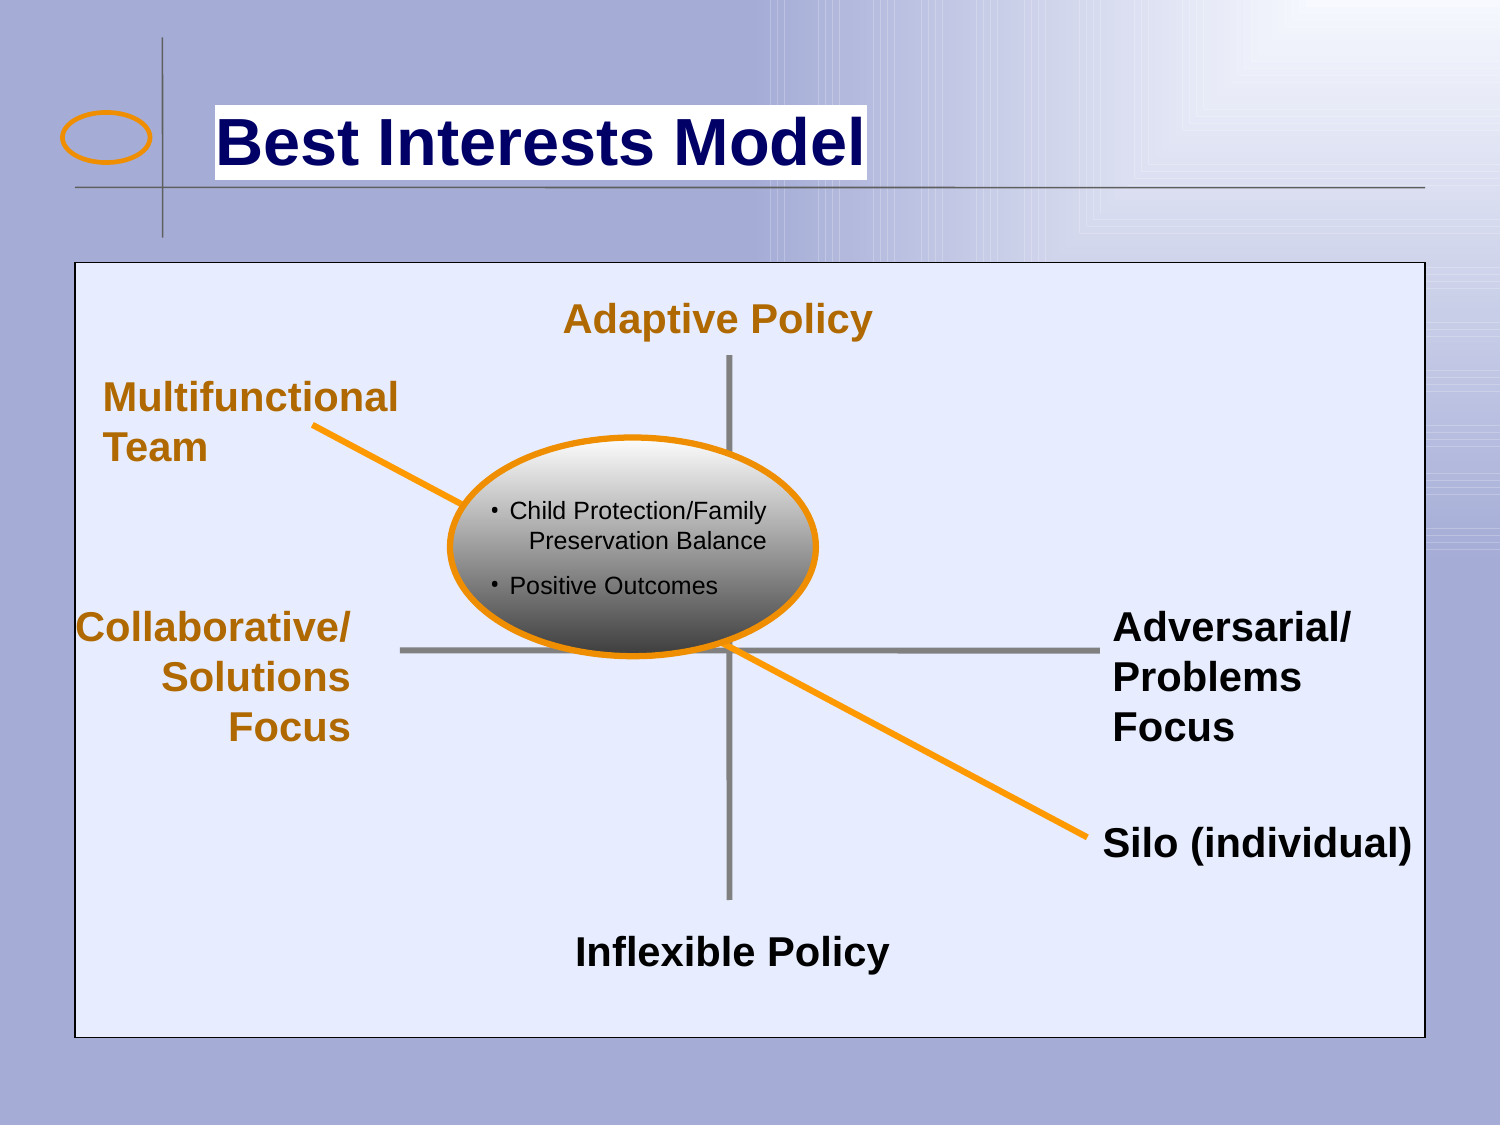

# Best Interests Model
Adaptive Policy
Multifunctional Team
Child Protection/Family
Preservation Balance
Positive Outcomes
Collaborative/ Solutions Focus
Adversarial/ Problems Focus
Silo (individual)
Inflexible Policy